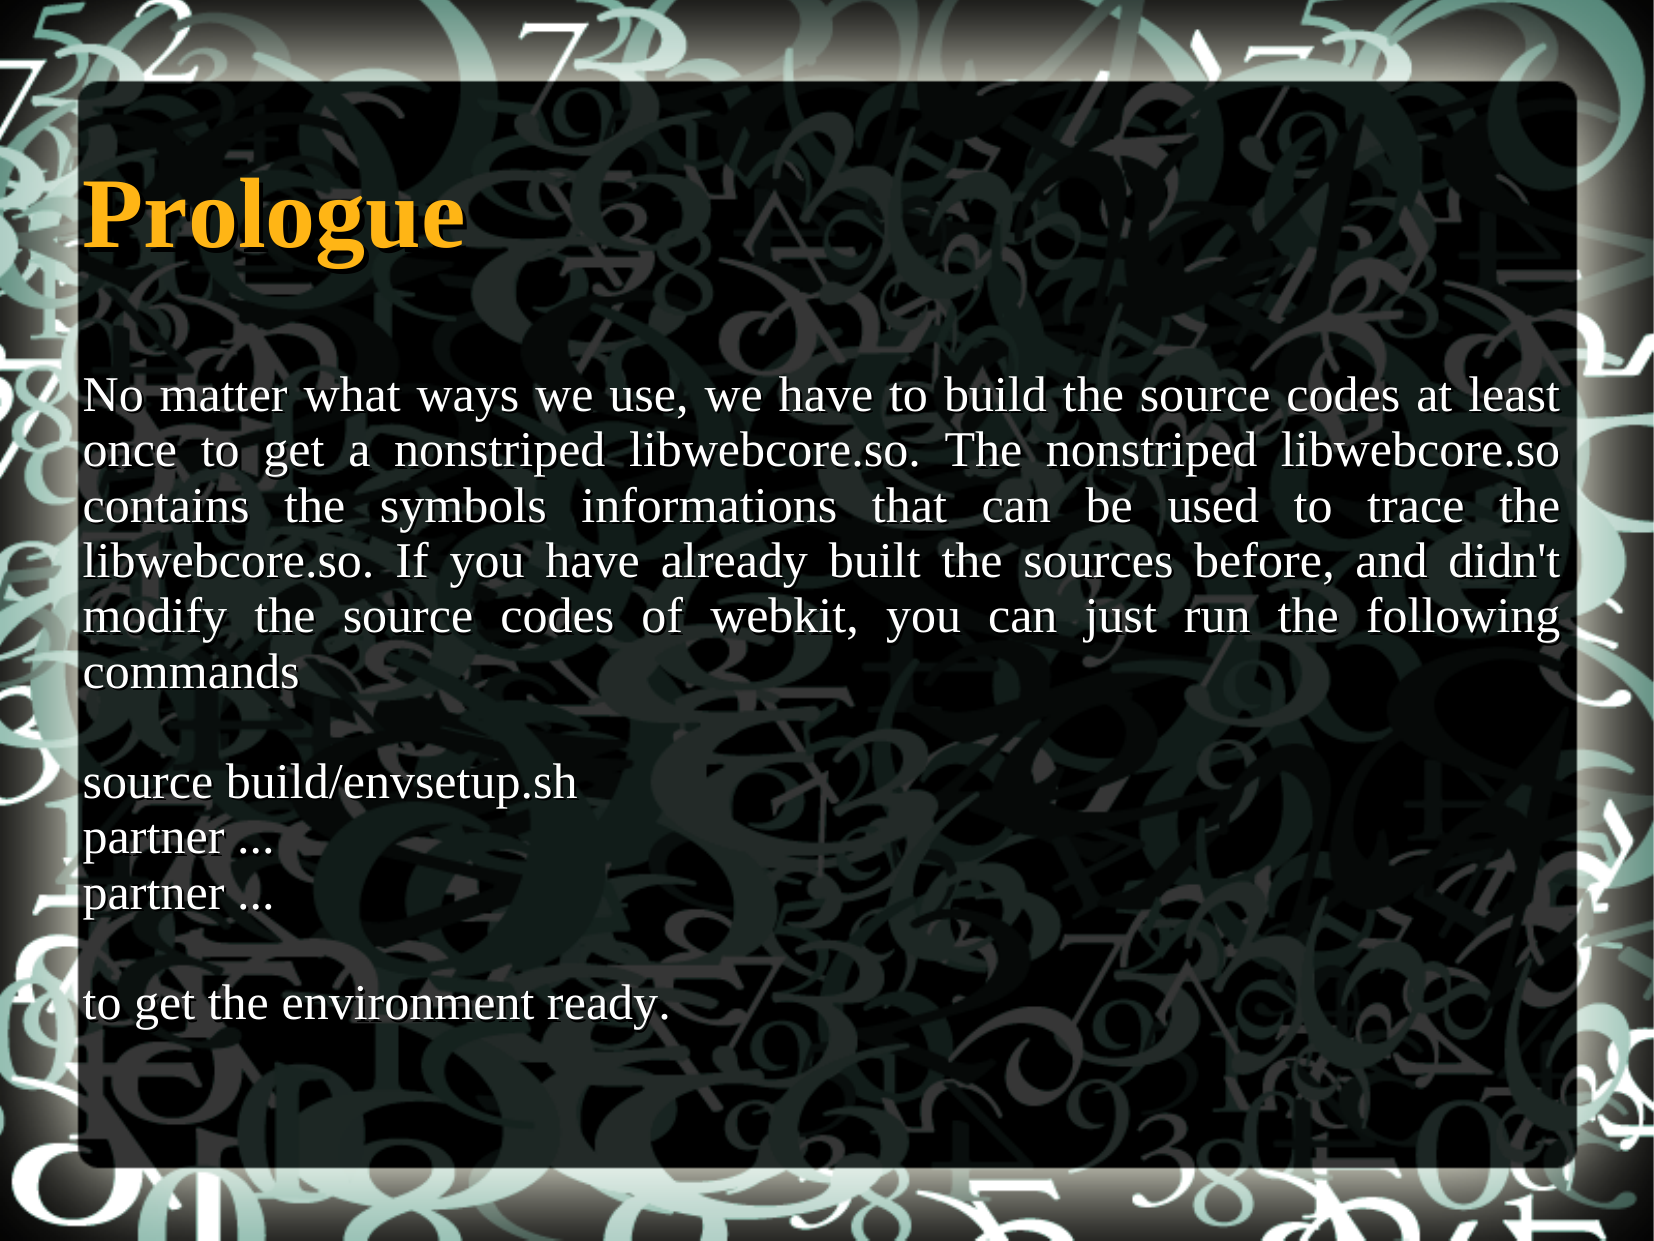

# Prologue
No matter what ways we use, we have to build the source codes at least once to get a nonstriped libwebcore.so. The nonstriped libwebcore.so contains the symbols informations that can be used to trace the libwebcore.so. If you have already built the sources before, and didn't modify the source codes of webkit, you can just run the following commands
source build/envsetup.sh
partner ...
partner ...
to get the environment ready.